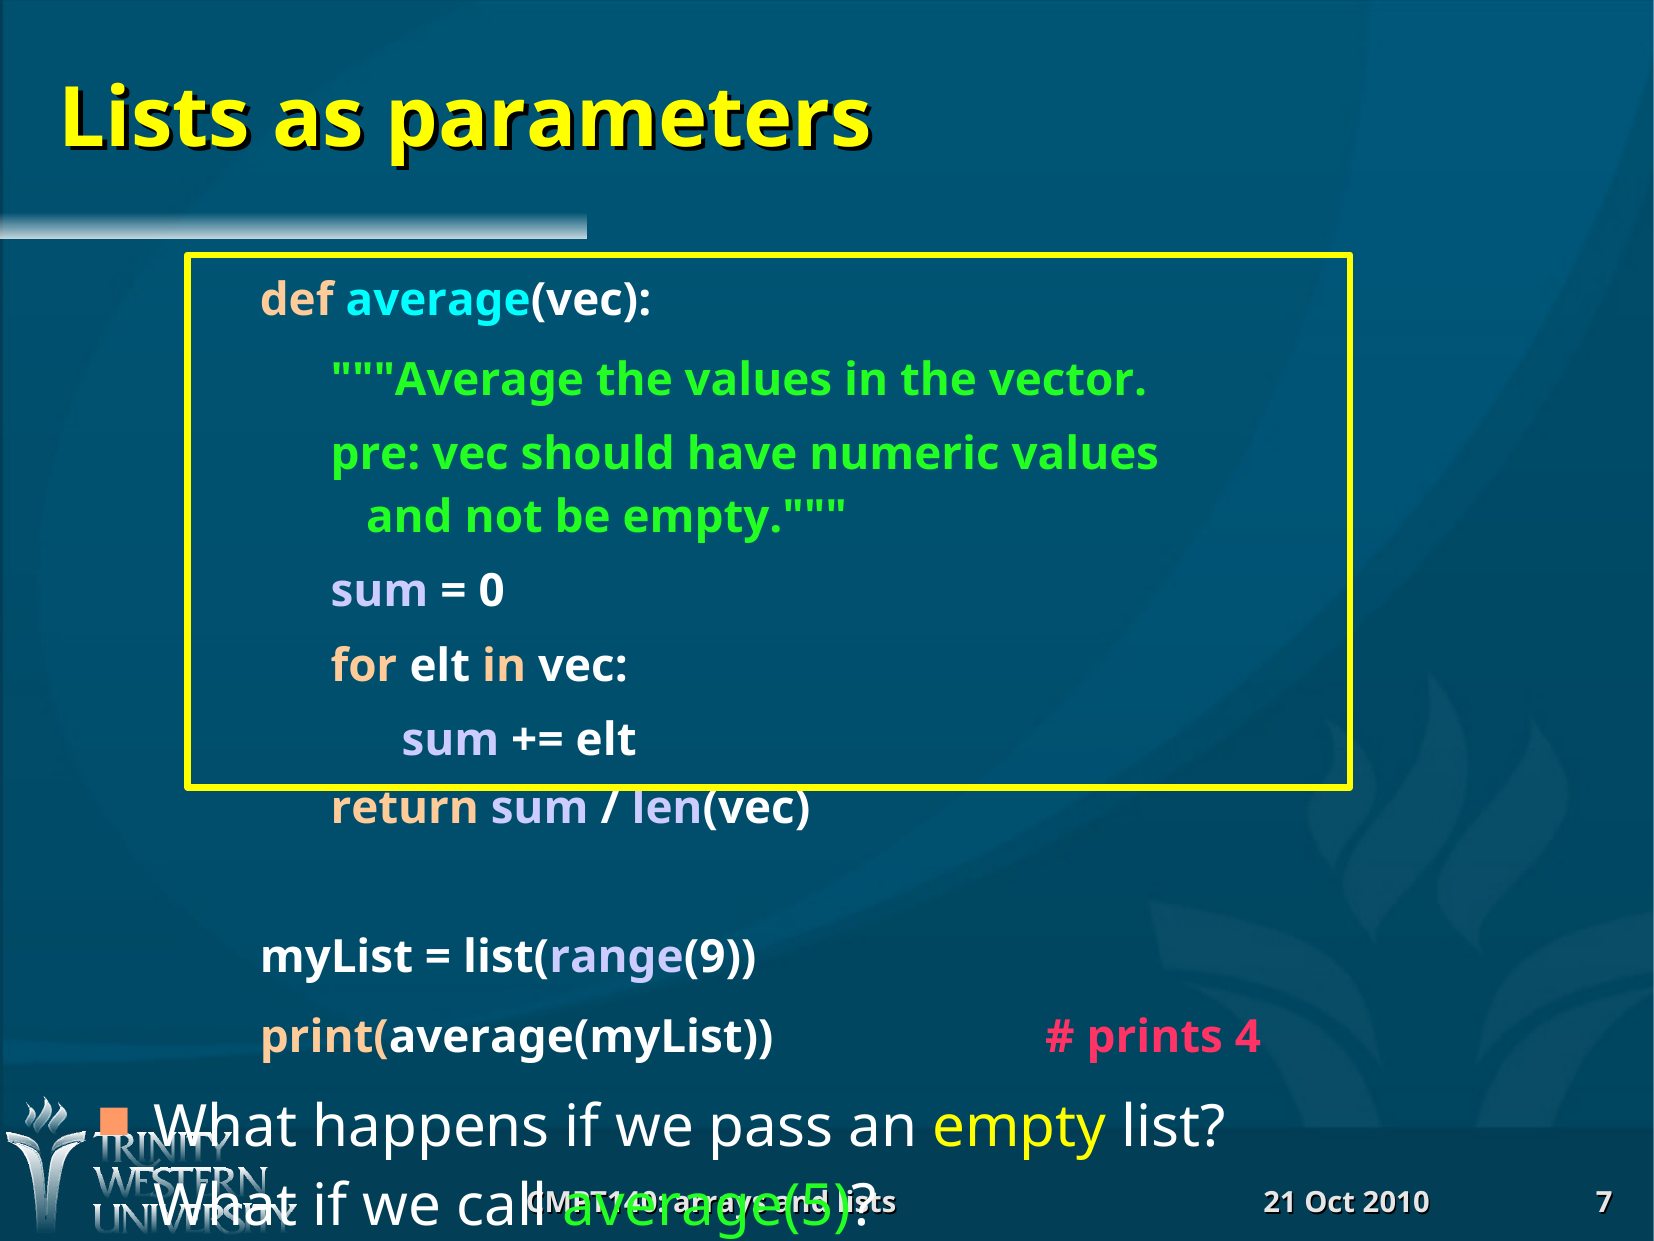

# Lists as parameters
def average(vec):
"""Average the values in the vector.
pre: vec should have numeric values
and not be empty."""
sum = 0
for elt in vec:
sum += elt
return sum / len(vec)
myList = list(range(9))
print(average(myList))				# prints 4
What happens if we pass an empty list?
What if we call average(5)?
CMPT140: arrays and lists
21 Oct 2010
7